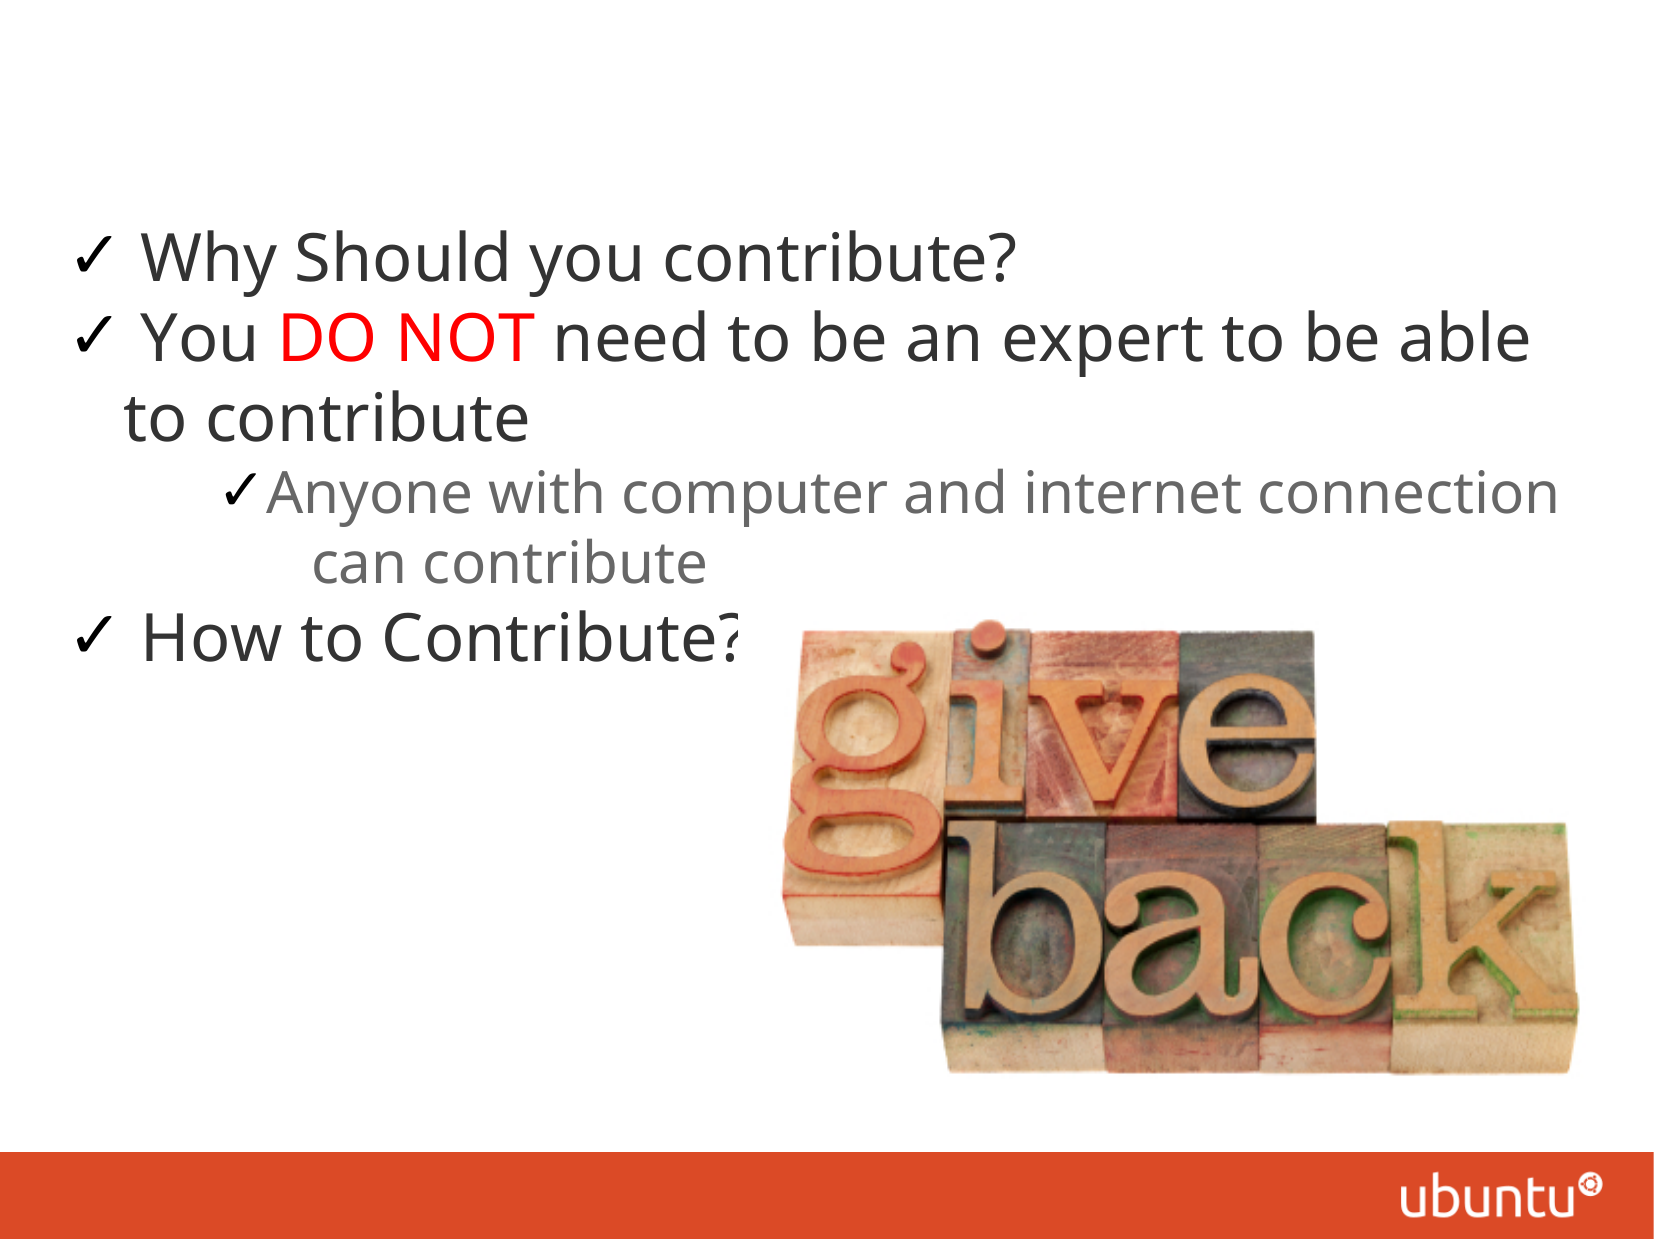

# Contribute
 Why Should you contribute?
 You DO NOT need to be an expert to be able to contribute
Anyone with computer and internet connection can contribute
 How to Contribute?